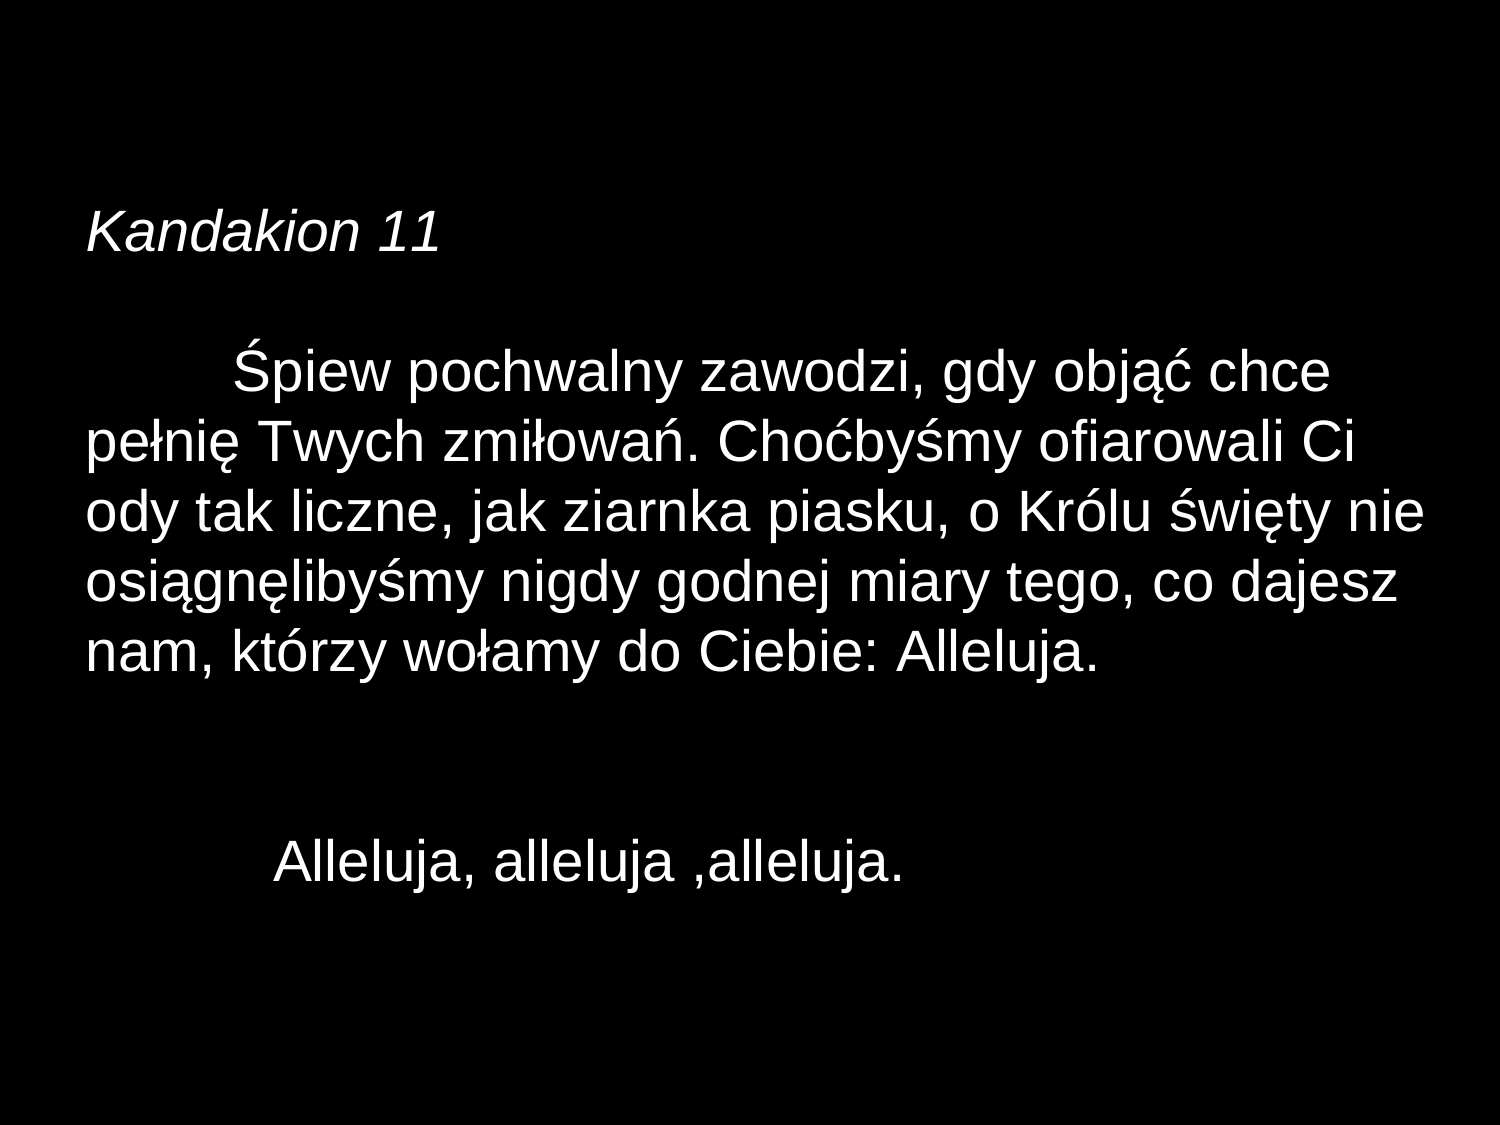

Kandakion 11
		Śpiew pochwalny zawodzi, gdy objąć chce pełnię Twych zmiłowań. Choćbyśmy ofiarowali Ci ody tak liczne, jak ziarnka piasku, o Królu święty nie osiągnęlibyśmy nigdy godnej miary tego, co dajesz nam, którzy wołamy do Ciebie: Alleluja.
Alleluja, alleluja ,alleluja.